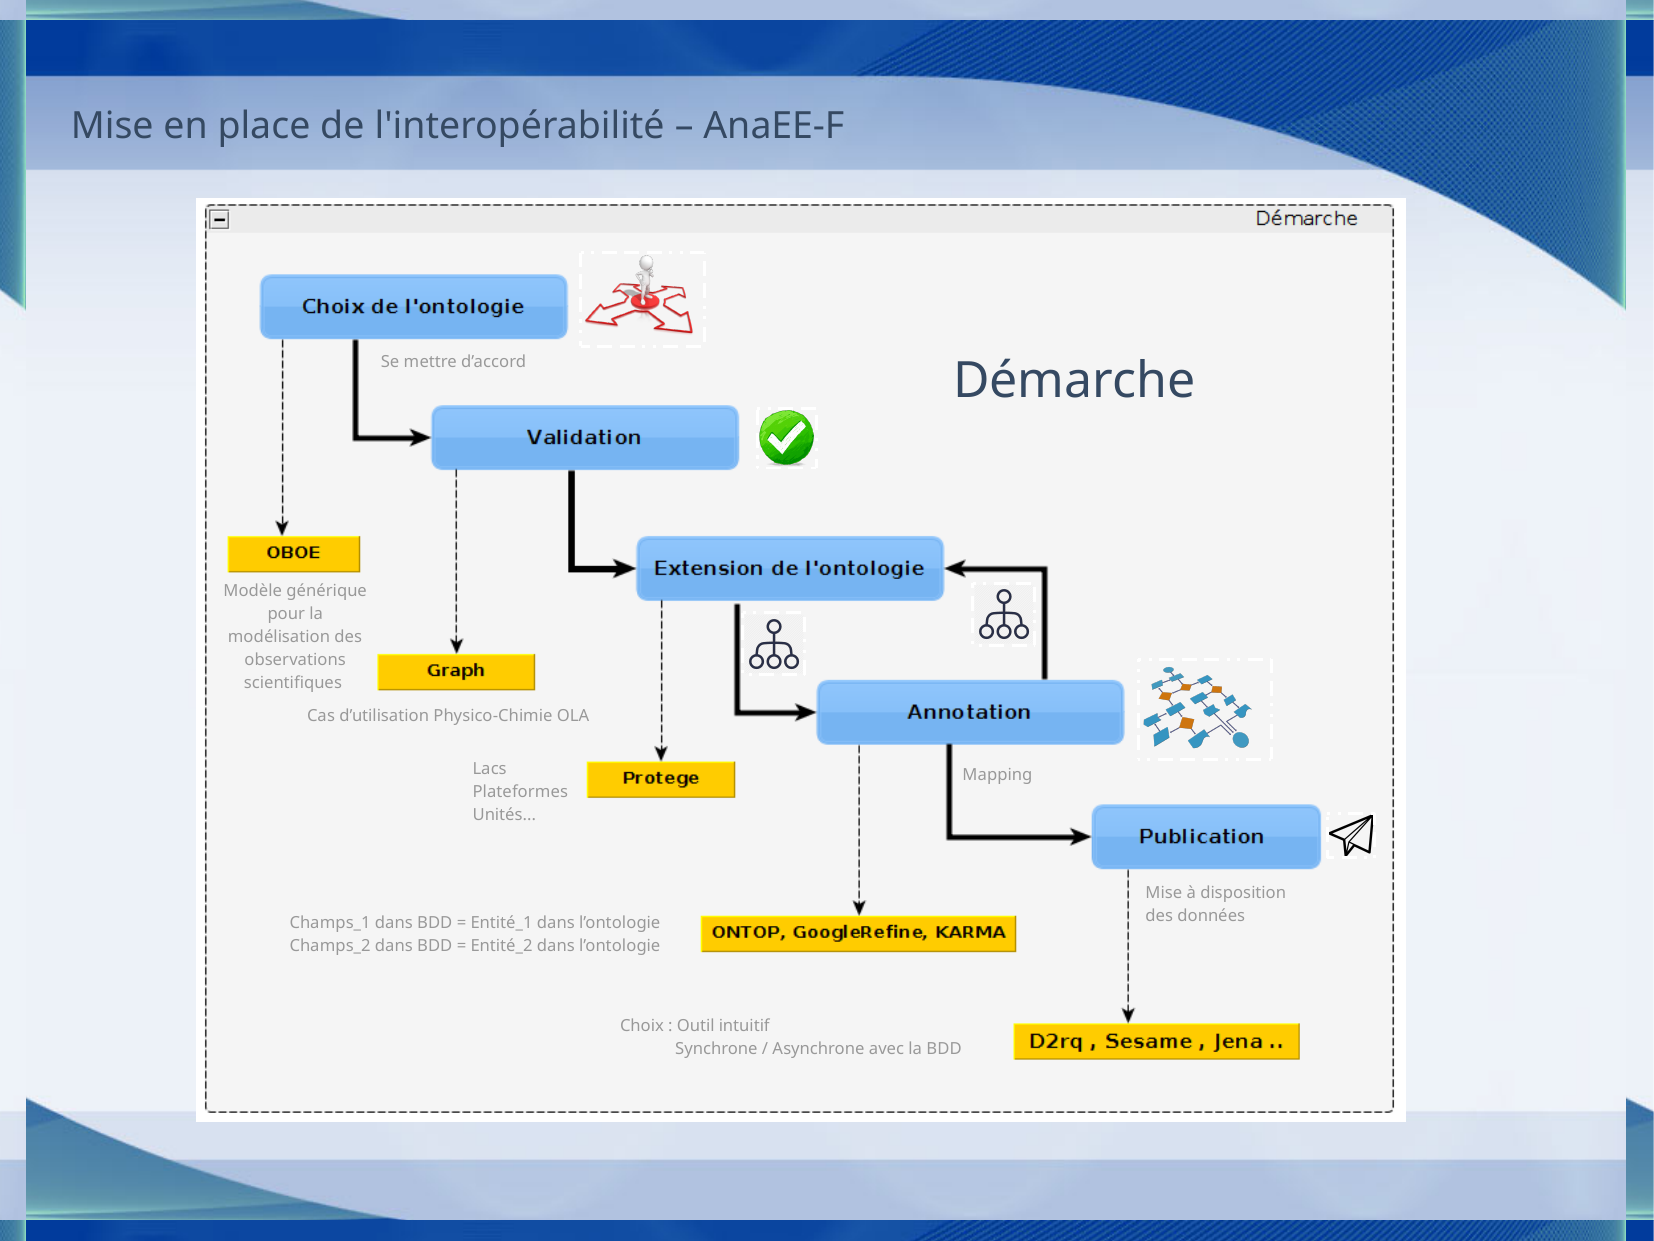

# Mise en place de l'interopérabilité – AnaEE-F
Se mettre d’accord
Démarche
Modèle générique pour la modélisation des observations scientifiques
Cas d’utilisation Physico-Chimie OLA
Lacs
Plateformes
Unités...
Mapping
Mise à disposition des données
Champs_1 dans BDD = Entité_1 dans l’ontologie
Champs_2 dans BDD = Entité_2 dans l’ontologie
Choix : Outil intuitif
 Synchrone / Asynchrone avec la BDD